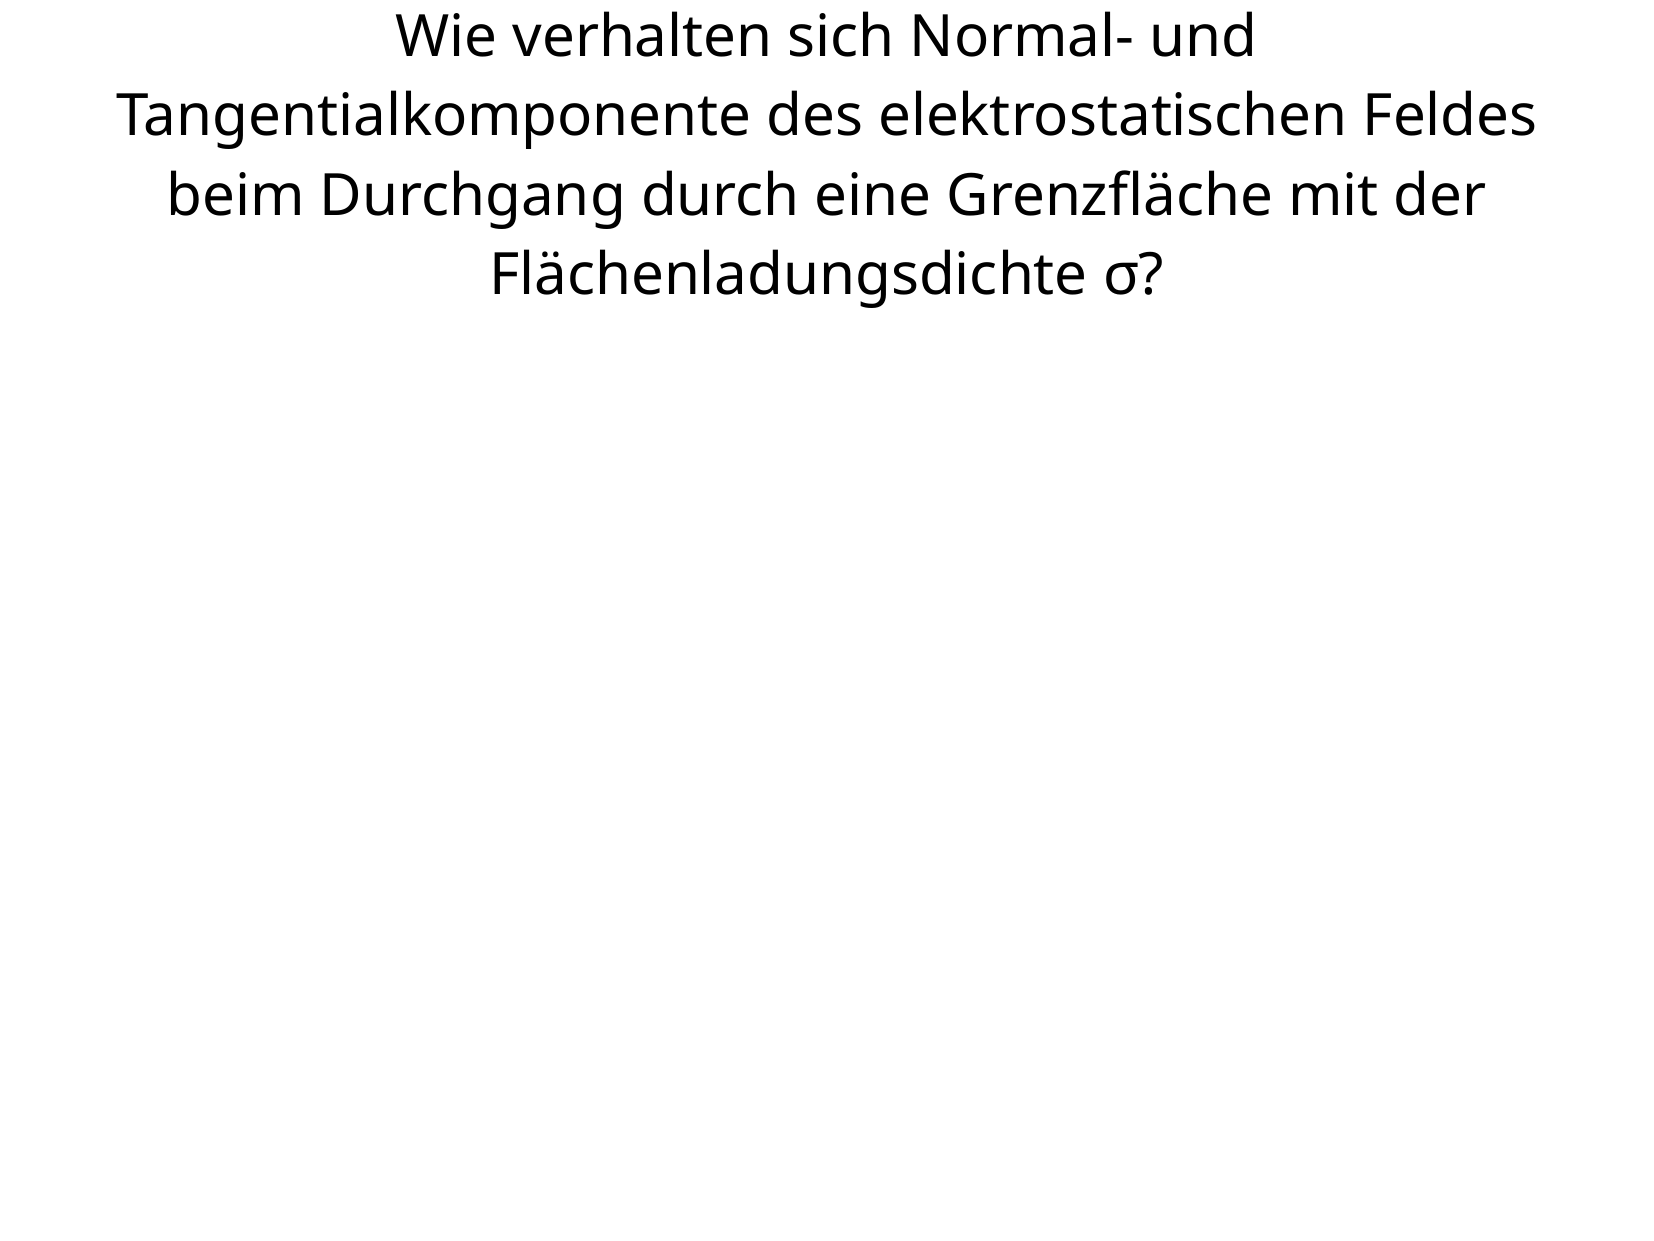

# Wie verhalten sich Normal- und Tangentialkomponente des elektrostatischen Feldes beim Durchgang durch eine Grenzfläche mit der Flächenladungsdichte σ?